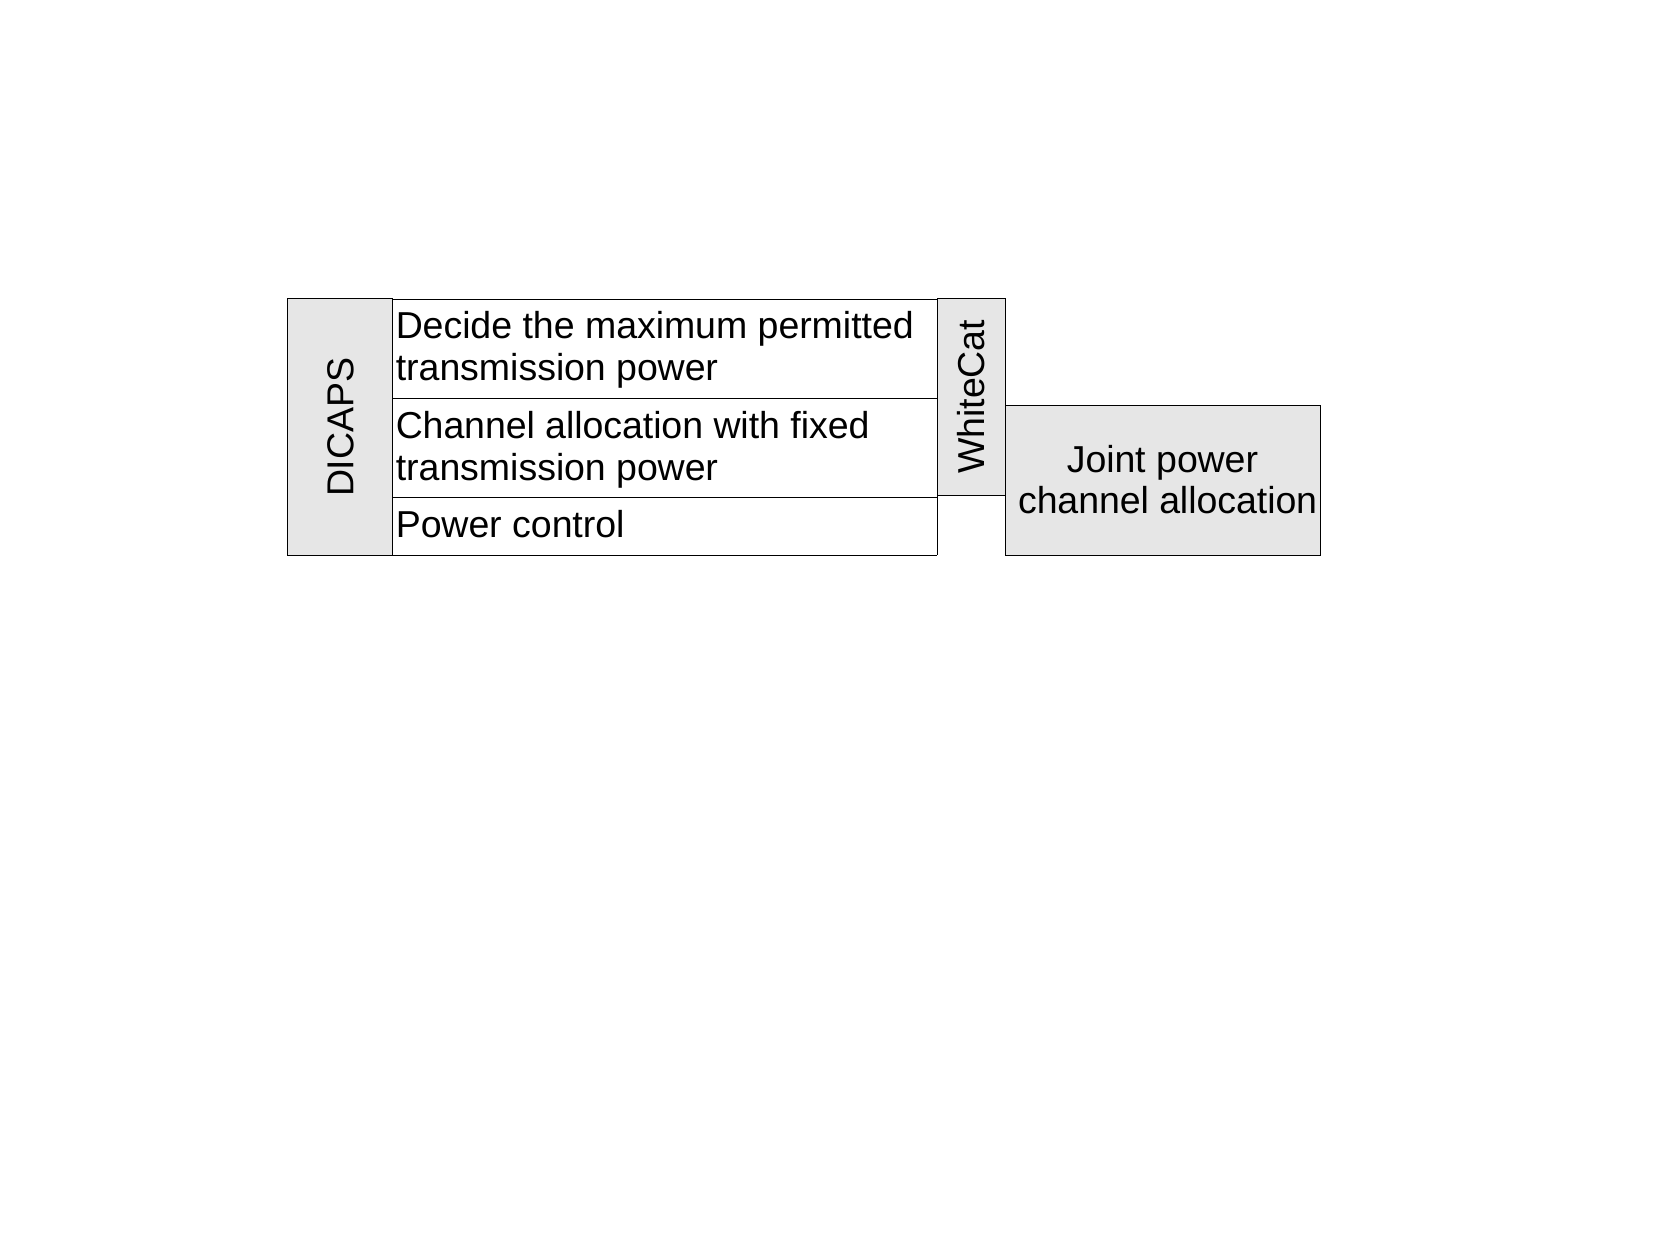

DICAPS
| Decide the maximum permitted transmission power |
| --- |
| Channel allocation with fixed transmission power |
| Power control |
WhiteCat
Joint power
 channel allocation